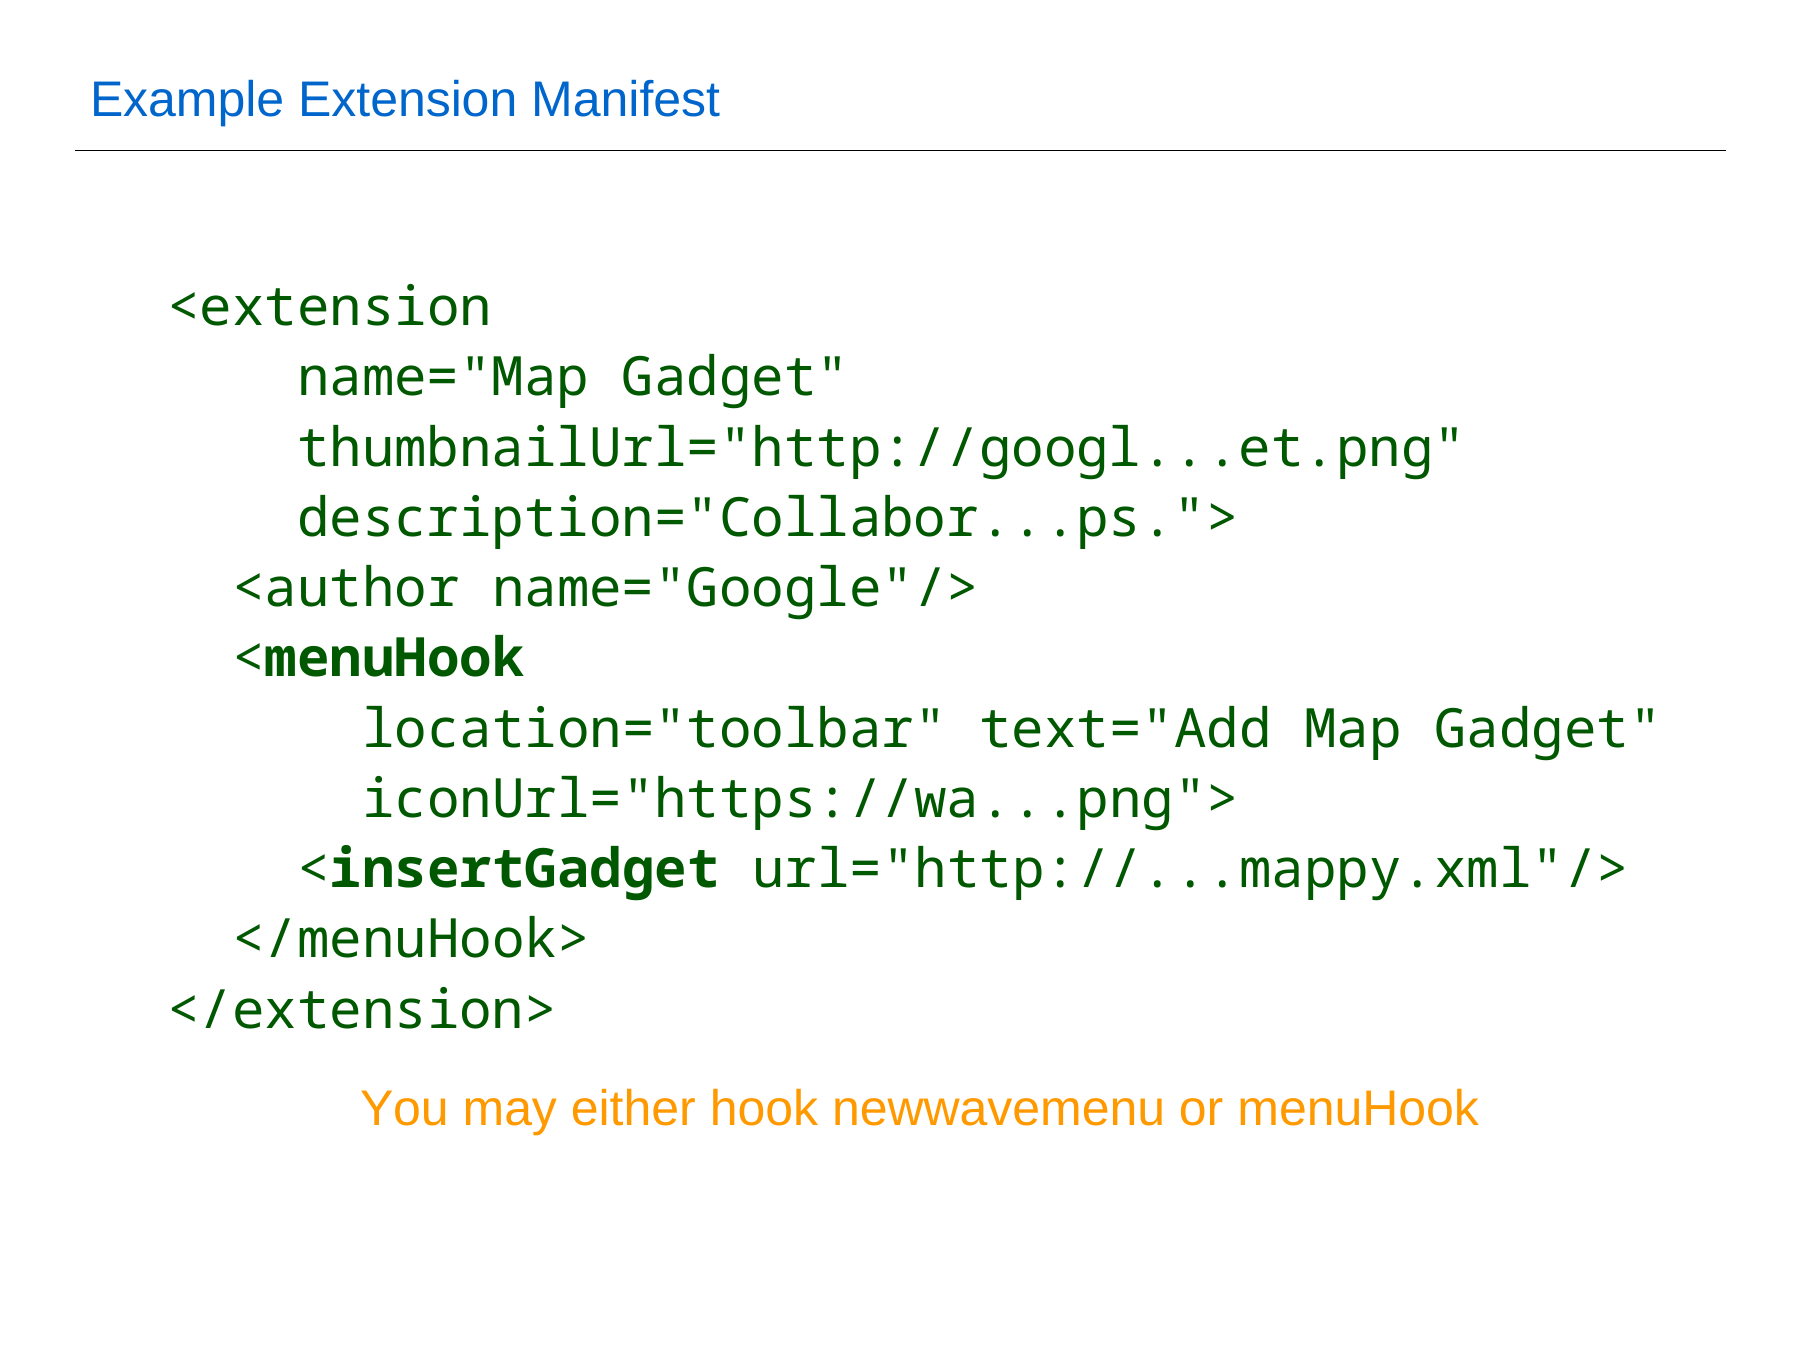

# Example Extension Manifest
<extension
 name="Map Gadget"
 thumbnailUrl="http://googl...et.png"
 description="Collabor...ps.">
 <author name="Google"/>
 <menuHook
 location="toolbar" text="Add Map Gadget"
 iconUrl="https://wa...png">
 <insertGadget url="http://...mappy.xml"/>
 </menuHook>
</extension>
You may either hook newwavemenu or menuHook